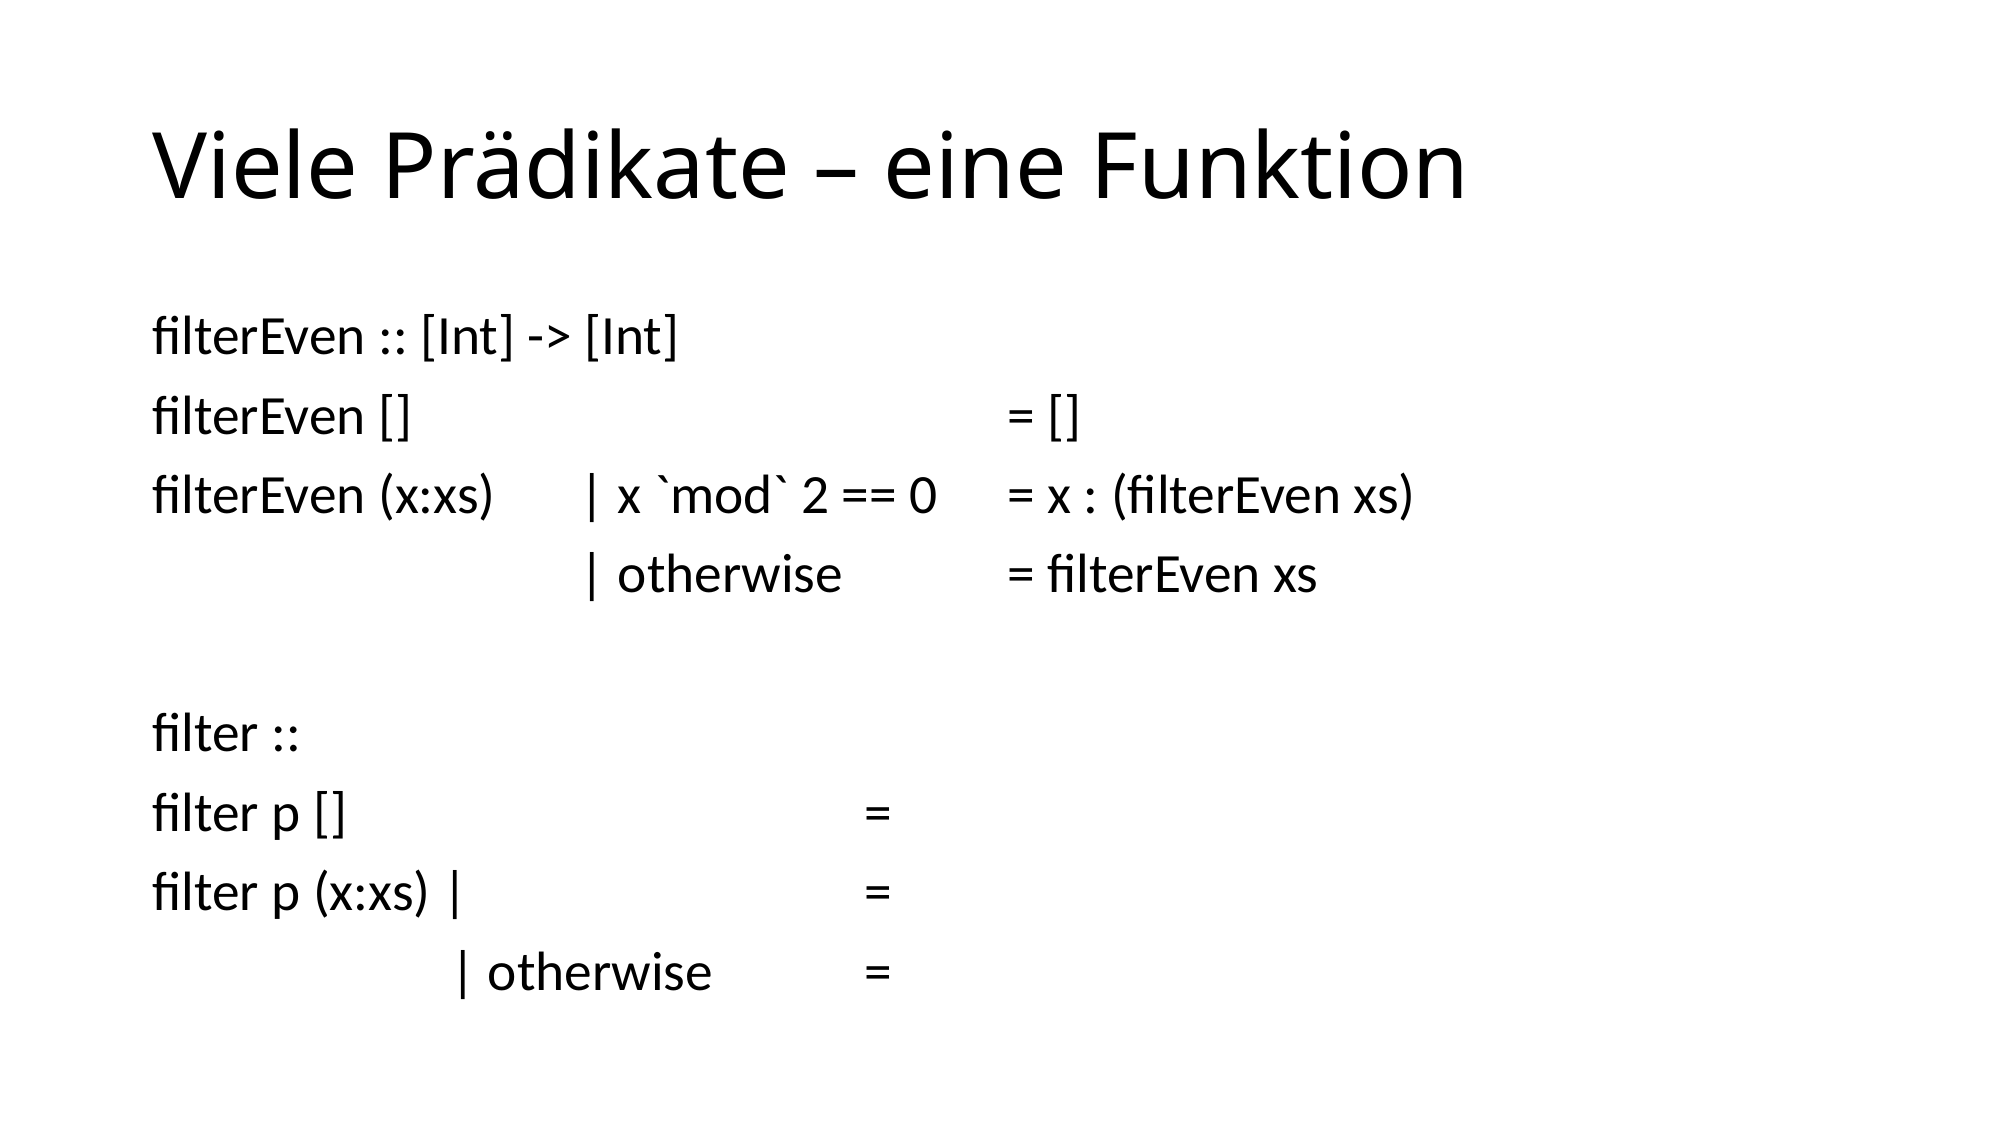

# Viele Prädikate – eine Funktion
filterEven :: [Int] -> [Int]
filterEven [] 					= []
filterEven (x:xs) 	| x `mod` 2 == 0 	= x : (filterEven xs)
			| otherwise 		= filterEven xs
filter ::
filter p [] 				=
filter p (x:xs) | 			=
		 | otherwise 	=